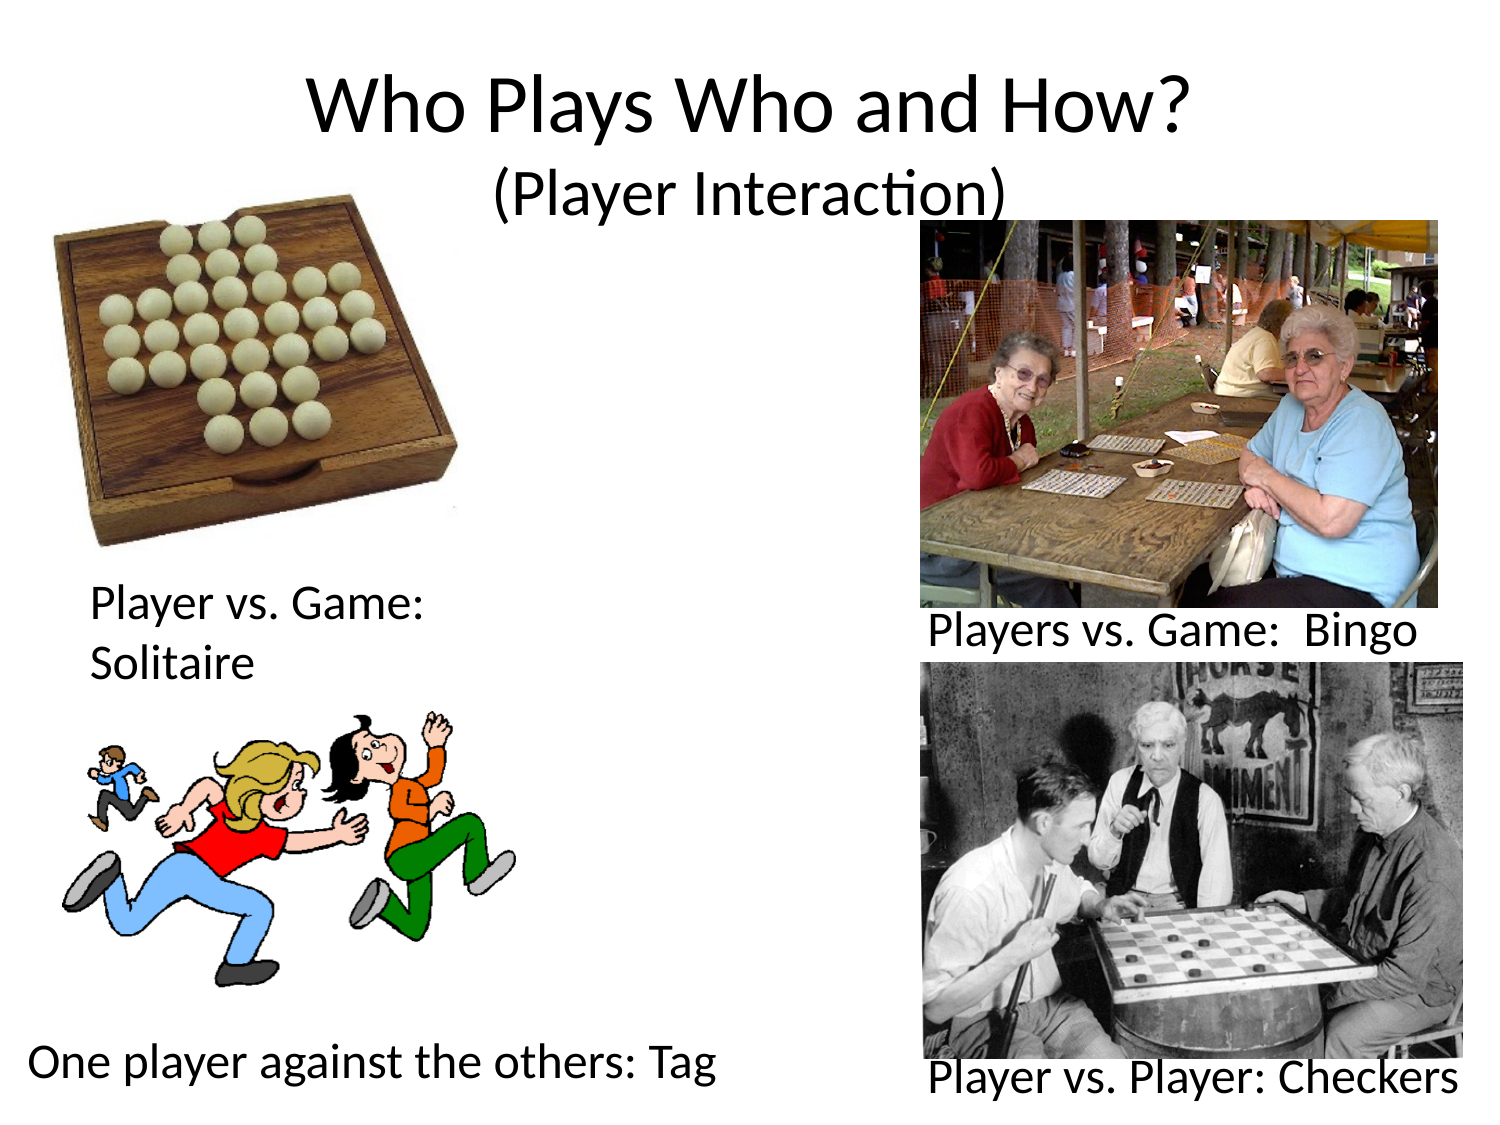

# Who Plays Who and How? (Player Interaction)
Player vs. Game: Solitaire
Players vs. Game: Bingo
One player against the others: Tag
Player vs. Player: Checkers